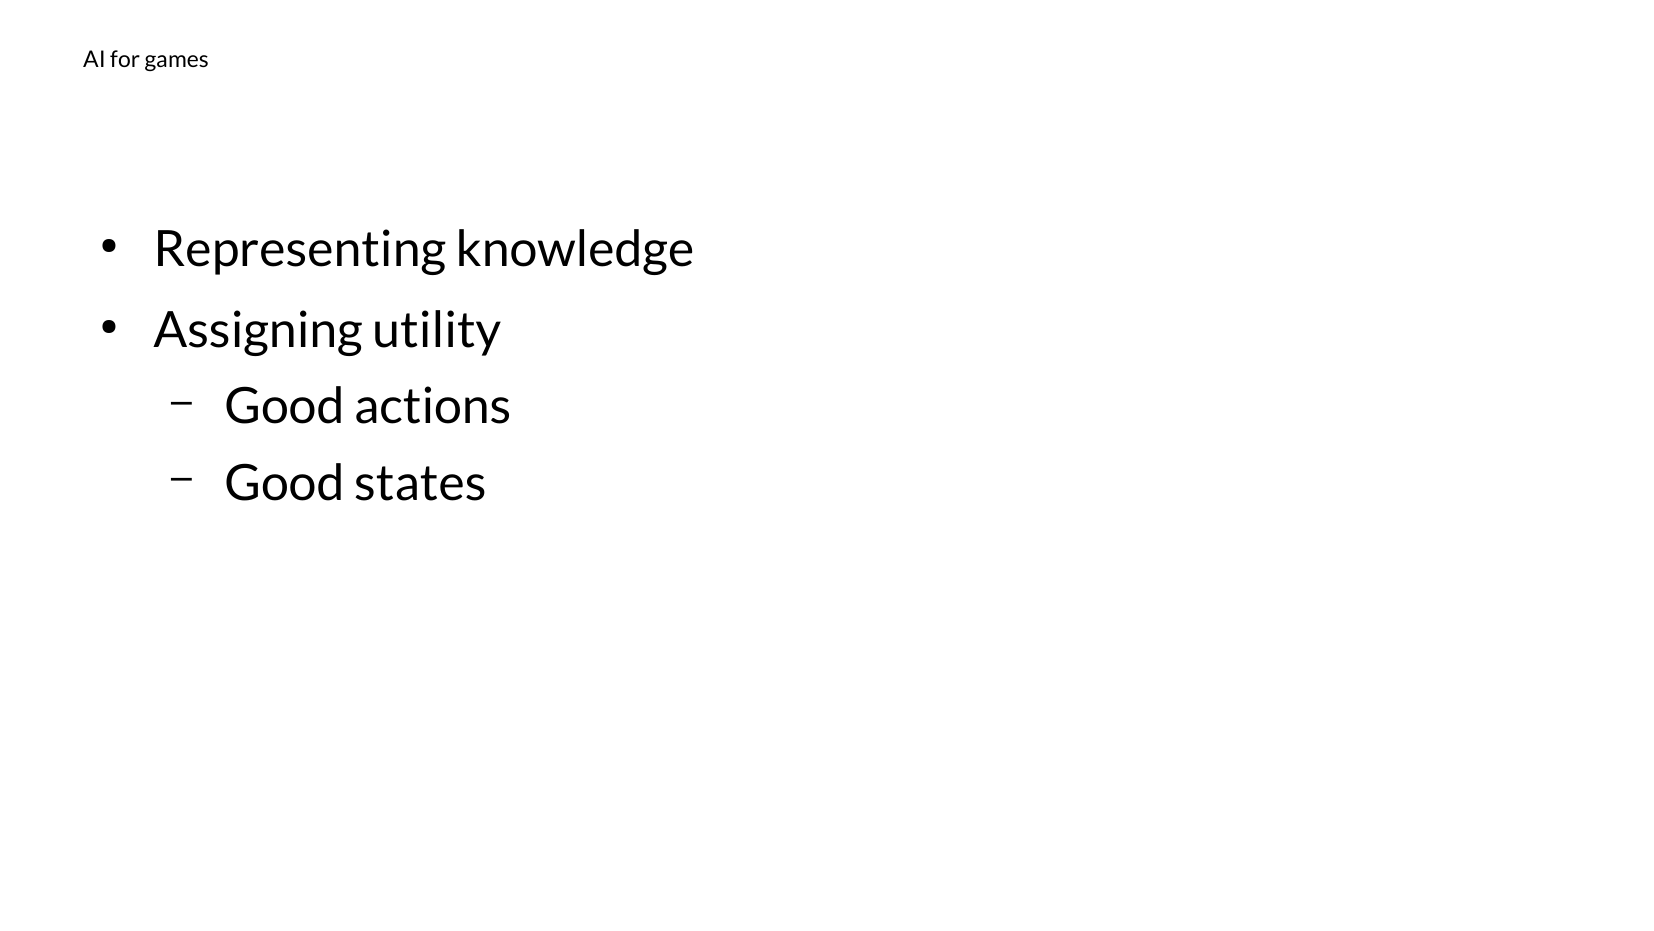

# AI for games
Representing knowledge
Assigning utility
Good actions
Good states